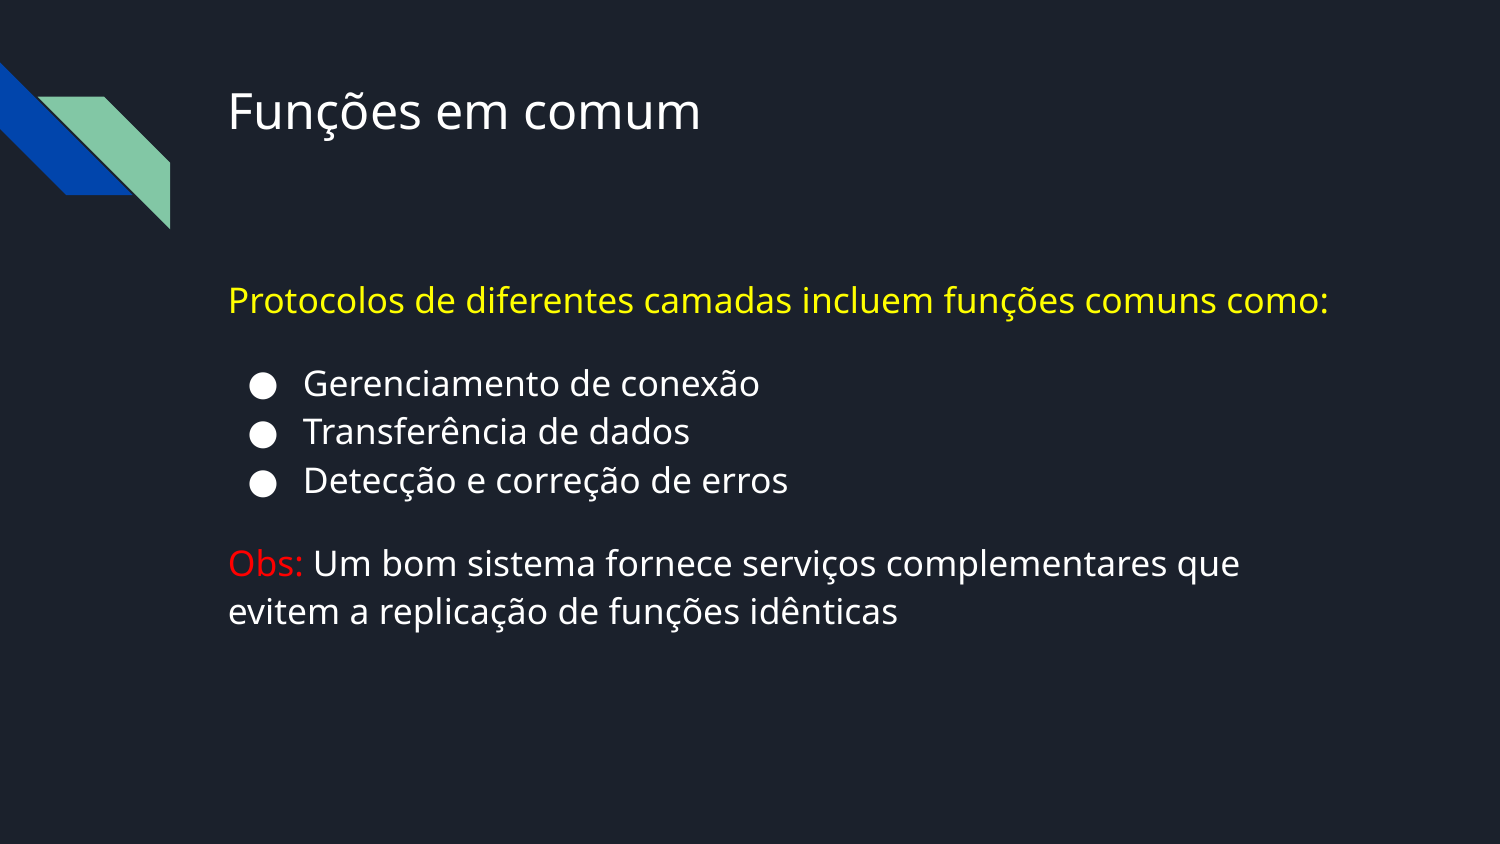

# Funções em comum
Protocolos de diferentes camadas incluem funções comuns como:
Gerenciamento de conexão
Transferência de dados
Detecção e correção de erros
Obs: Um bom sistema fornece serviços complementares que evitem a replicação de funções idênticas